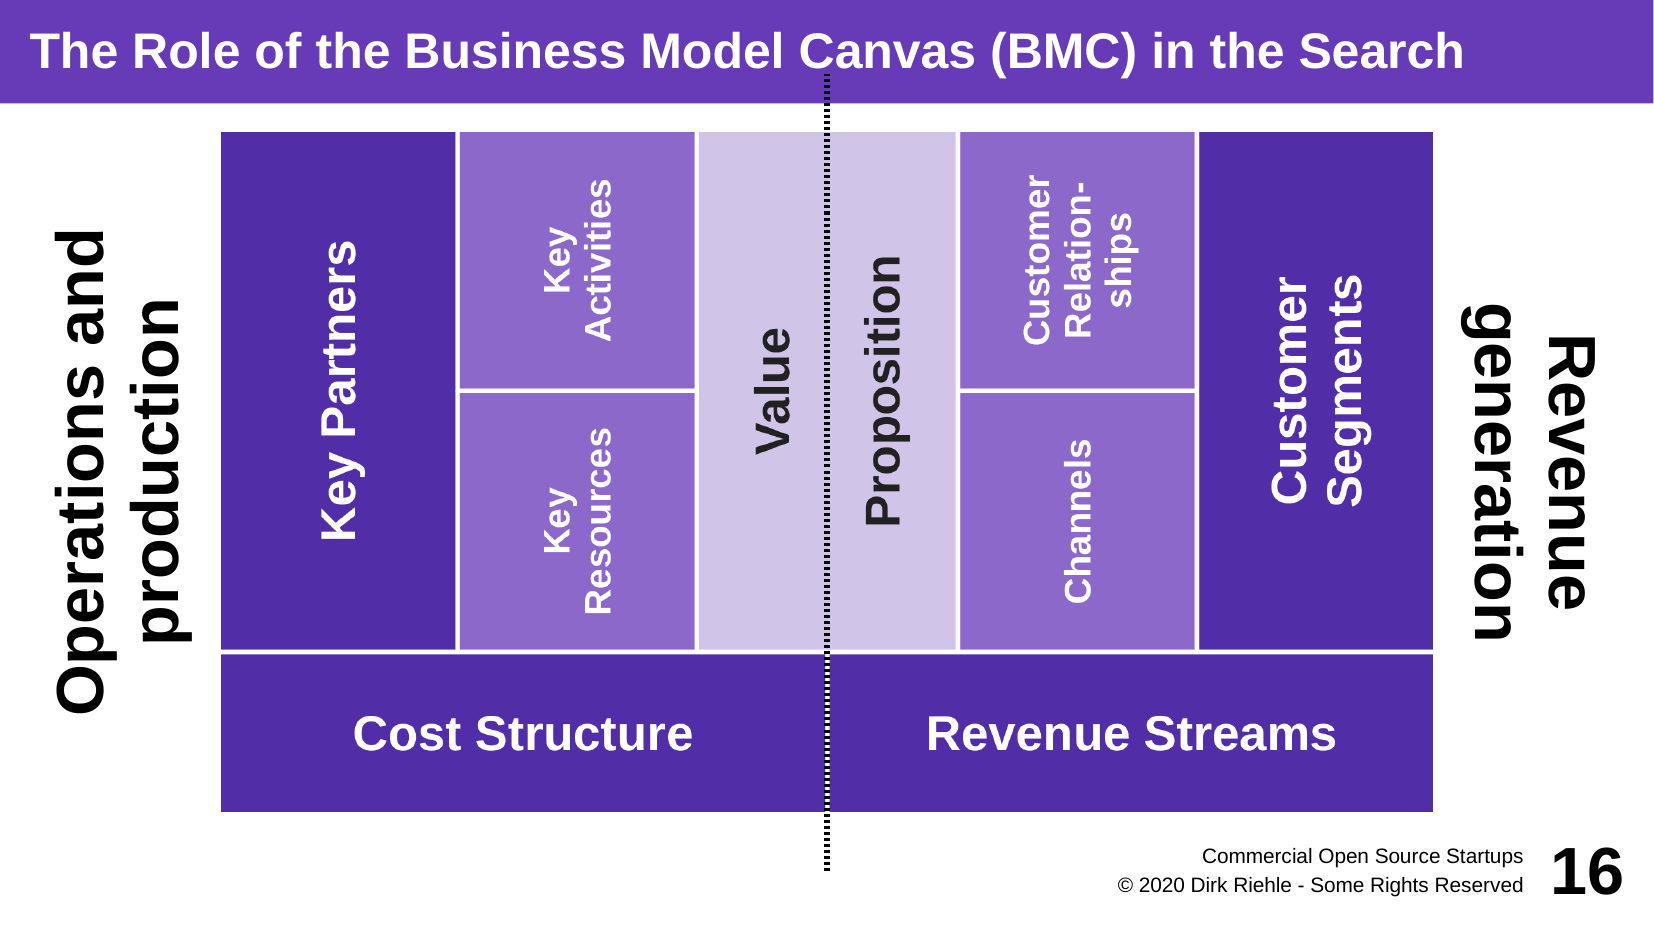

# The Role of the Business Model Canvas (BMC) in the Search
Operations and
production
Revenue
generation
Commercial Open Source Startups
16
© 2020 Dirk Riehle - Some Rights Reserved